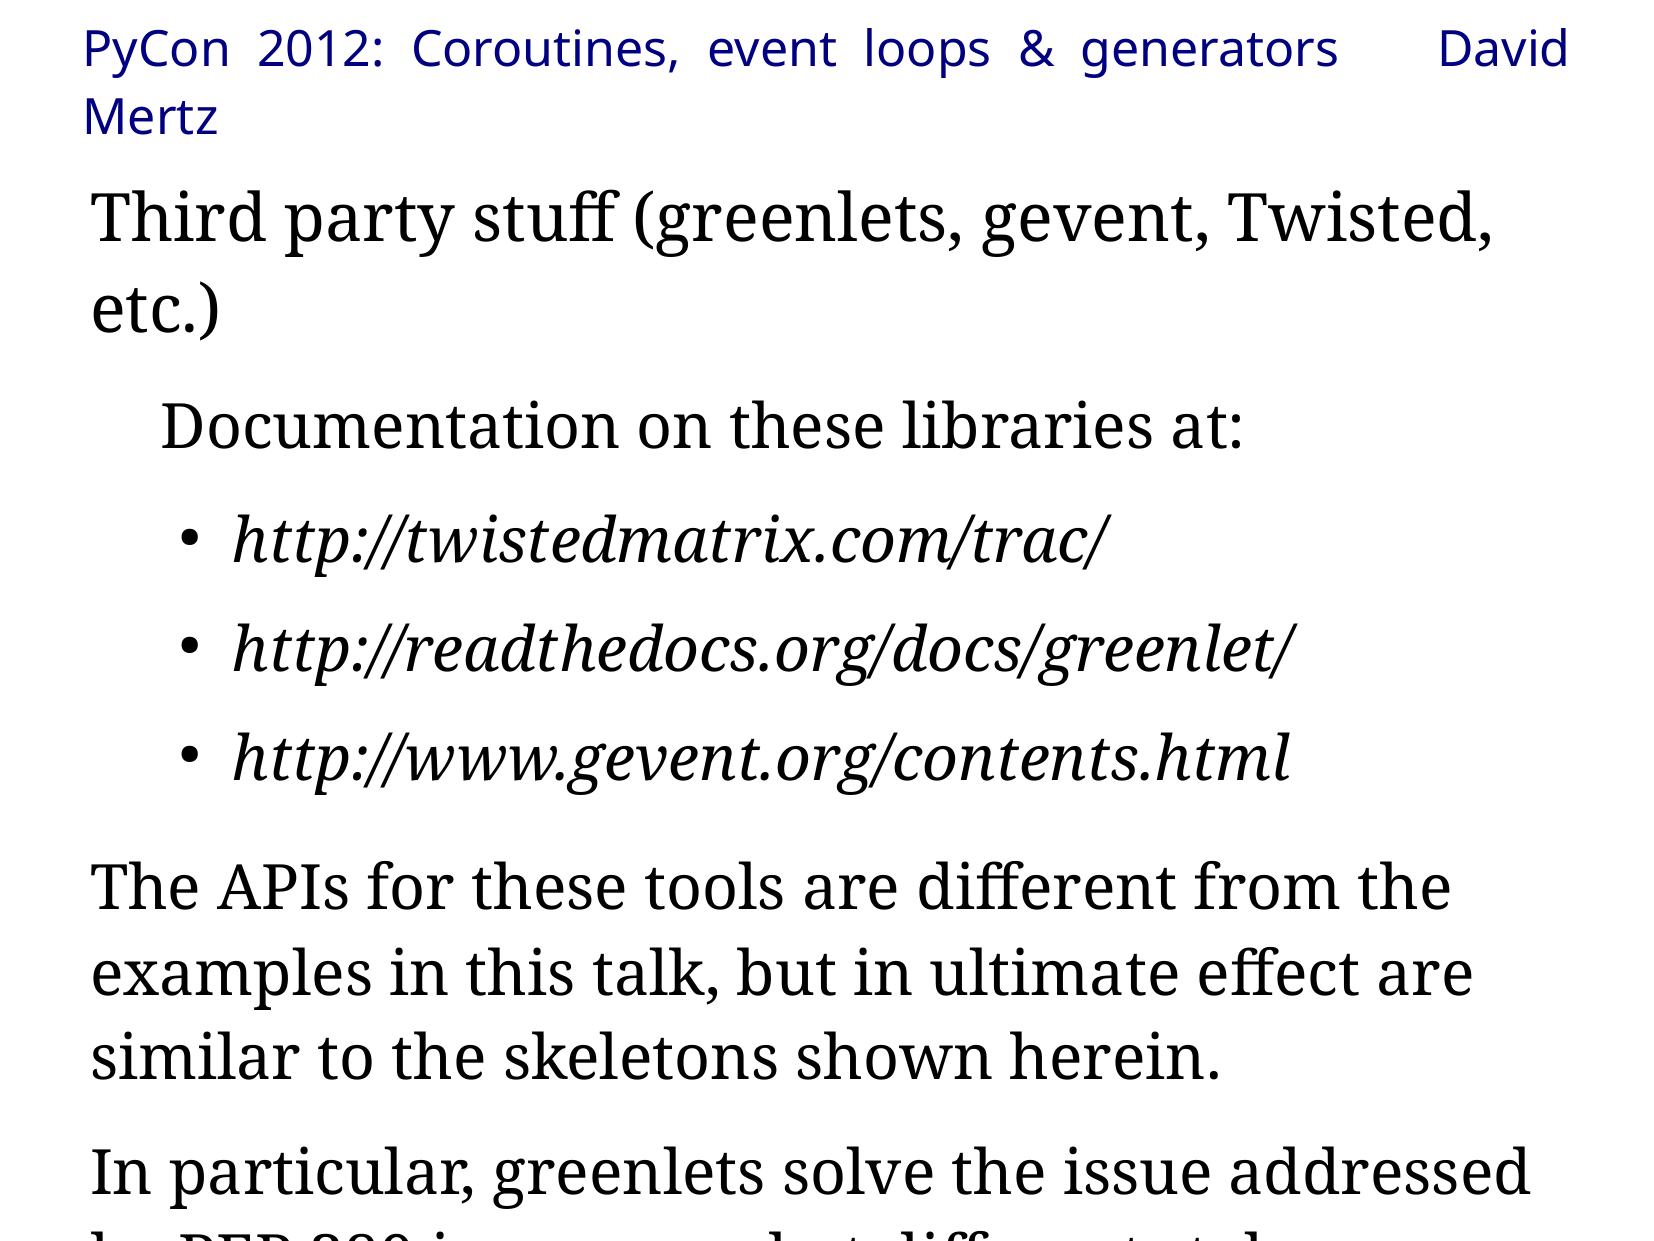

PyCon 2012: Coroutines, event loops & generators		David Mertz
# Third party stuff (greenlets, gevent, Twisted, etc.)
Documentation on these libraries at:
http://twistedmatrix.com/trac/
http://readthedocs.org/docs/greenlet/
http://www.gevent.org/contents.html
The APIs for these tools are different from the examples in this talk, but in ultimate effect are similar to the skeletons shown herein.
In particular, greenlets solve the issue addressed by PEP 380 in a somewhat different style.